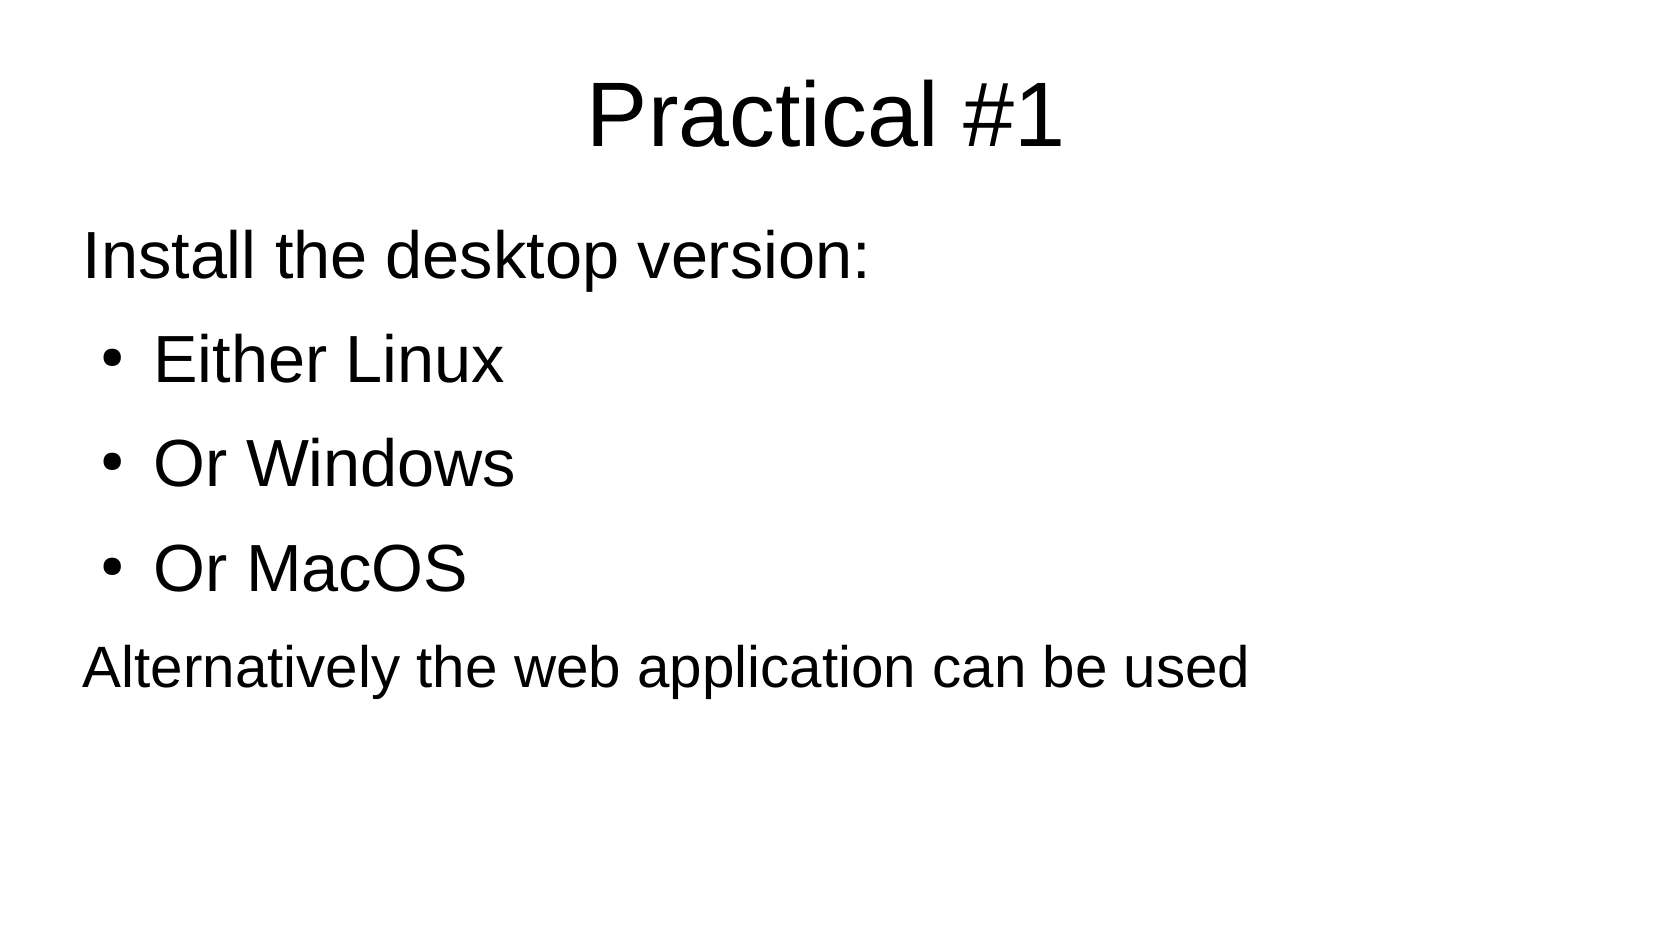

# Practical #1
Install the desktop version:
Either Linux
Or Windows
Or MacOS
Alternatively the web application can be used